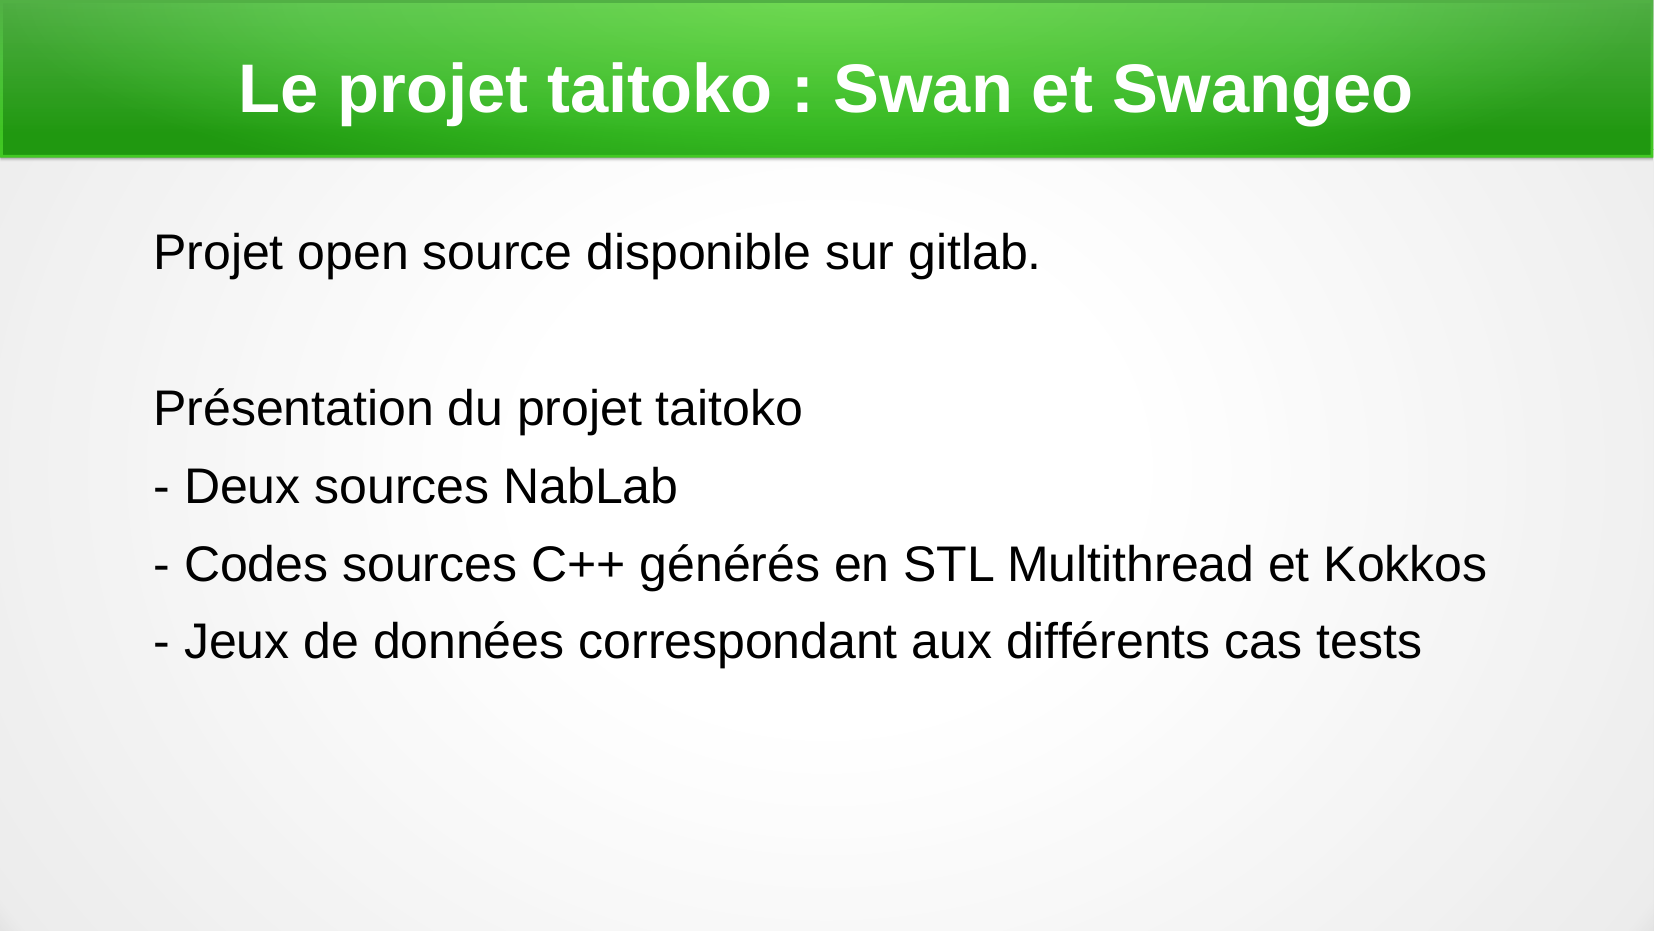

# Le projet taitoko : Swan et Swangeo
Projet open source disponible sur gitlab.
Présentation du projet taitoko
- Deux sources NabLab
- Codes sources C++ générés en STL Multithread et Kokkos
- Jeux de données correspondant aux différents cas tests